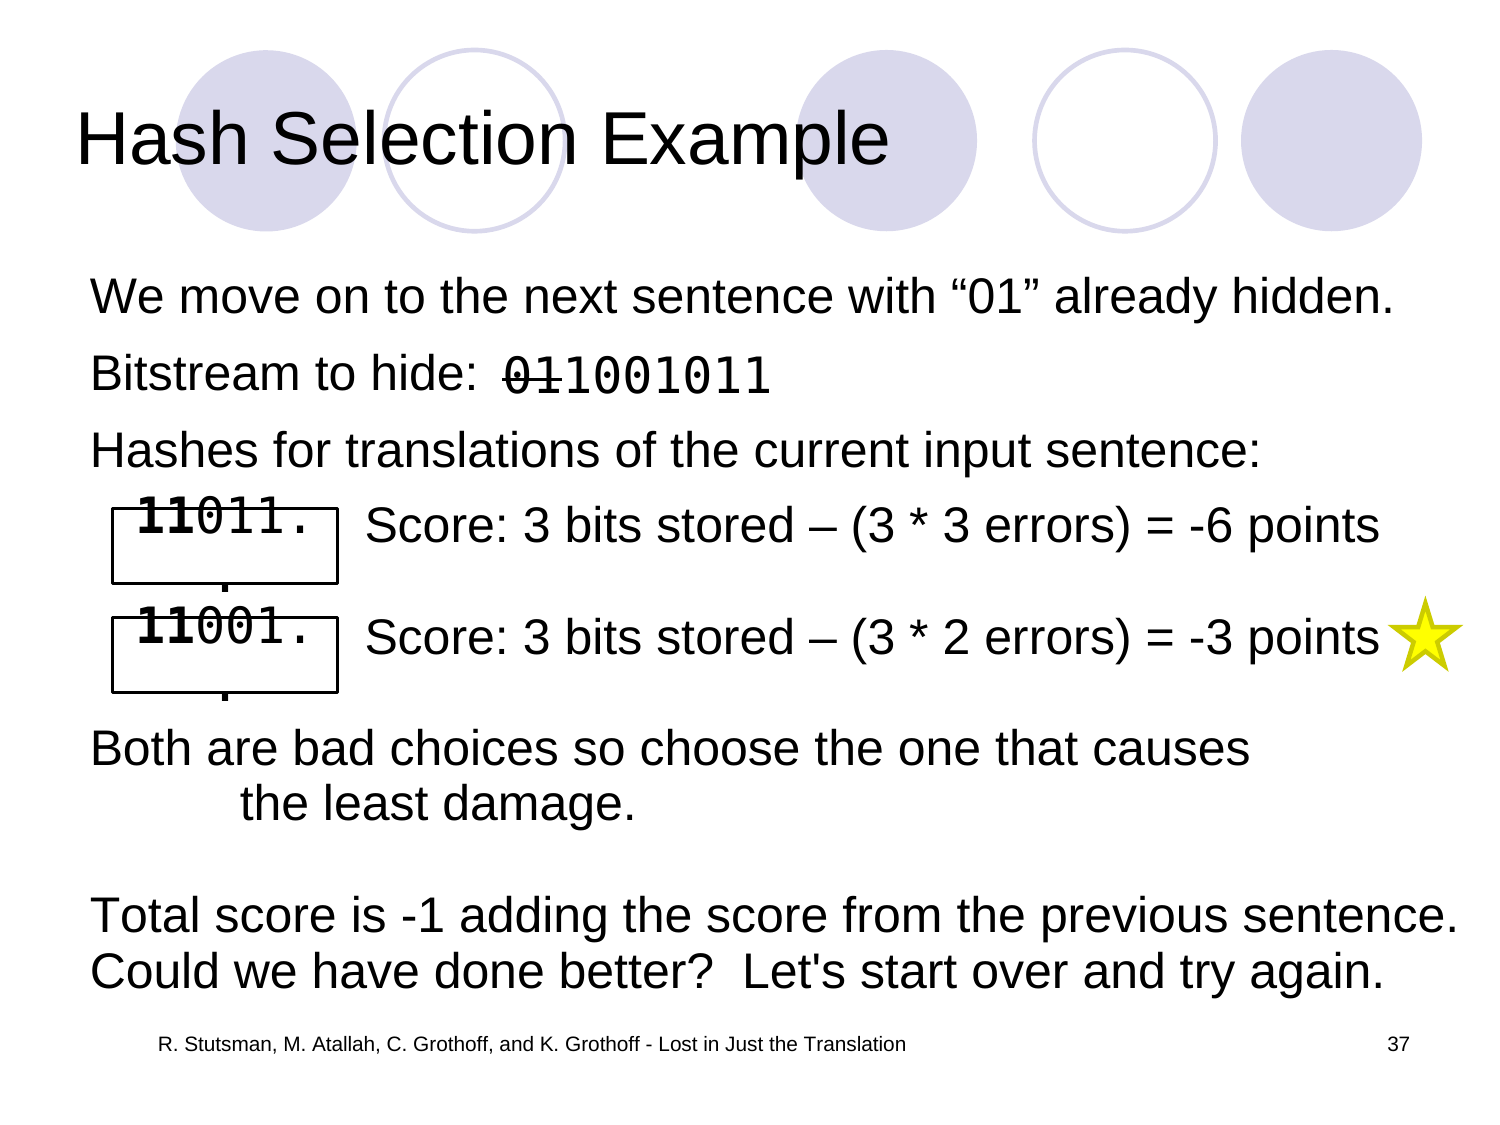

# Hash Selection Example
We move on to the next sentence with “01” already hidden.
Bitstream to hide:
011001011
Hashes for translations of the current input sentence:
Score: 3 bits stored – (3 * 3 errors) = -6 points
11011..
Score: 3 bits stored – (3 * 2 errors) = -3 points
11001..
Both are bad choices so choose the one that causes
	the least damage.
Total score is -1 adding the score from the previous sentence.
Could we have done better? Let's start over and try again.
R. Stutsman, M. Atallah, C. Grothoff, and K. Grothoff - Lost in Just the Translation
37